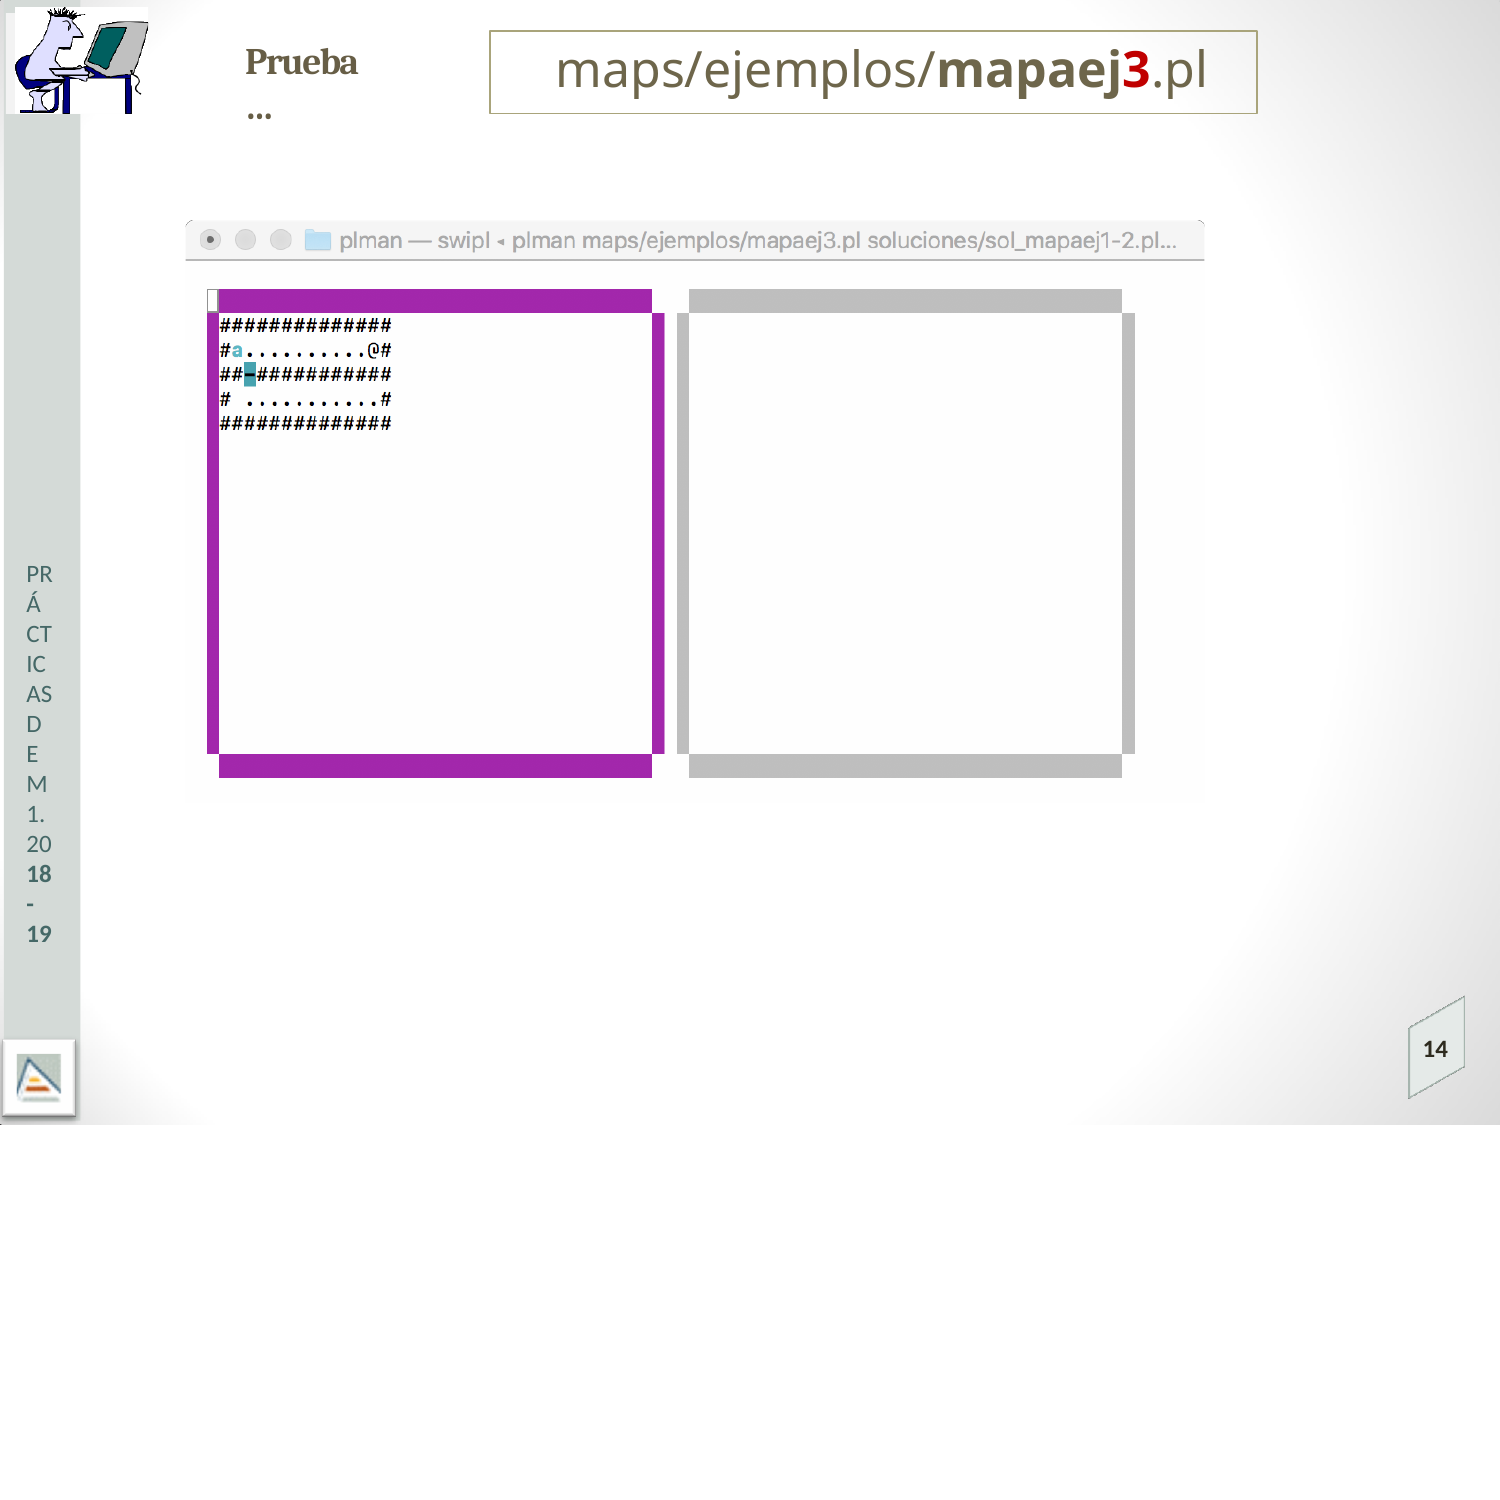

maps/ejemplos/mapaej3.pl
Prueba …
PRÁCTICAS DE M1. 2018-19